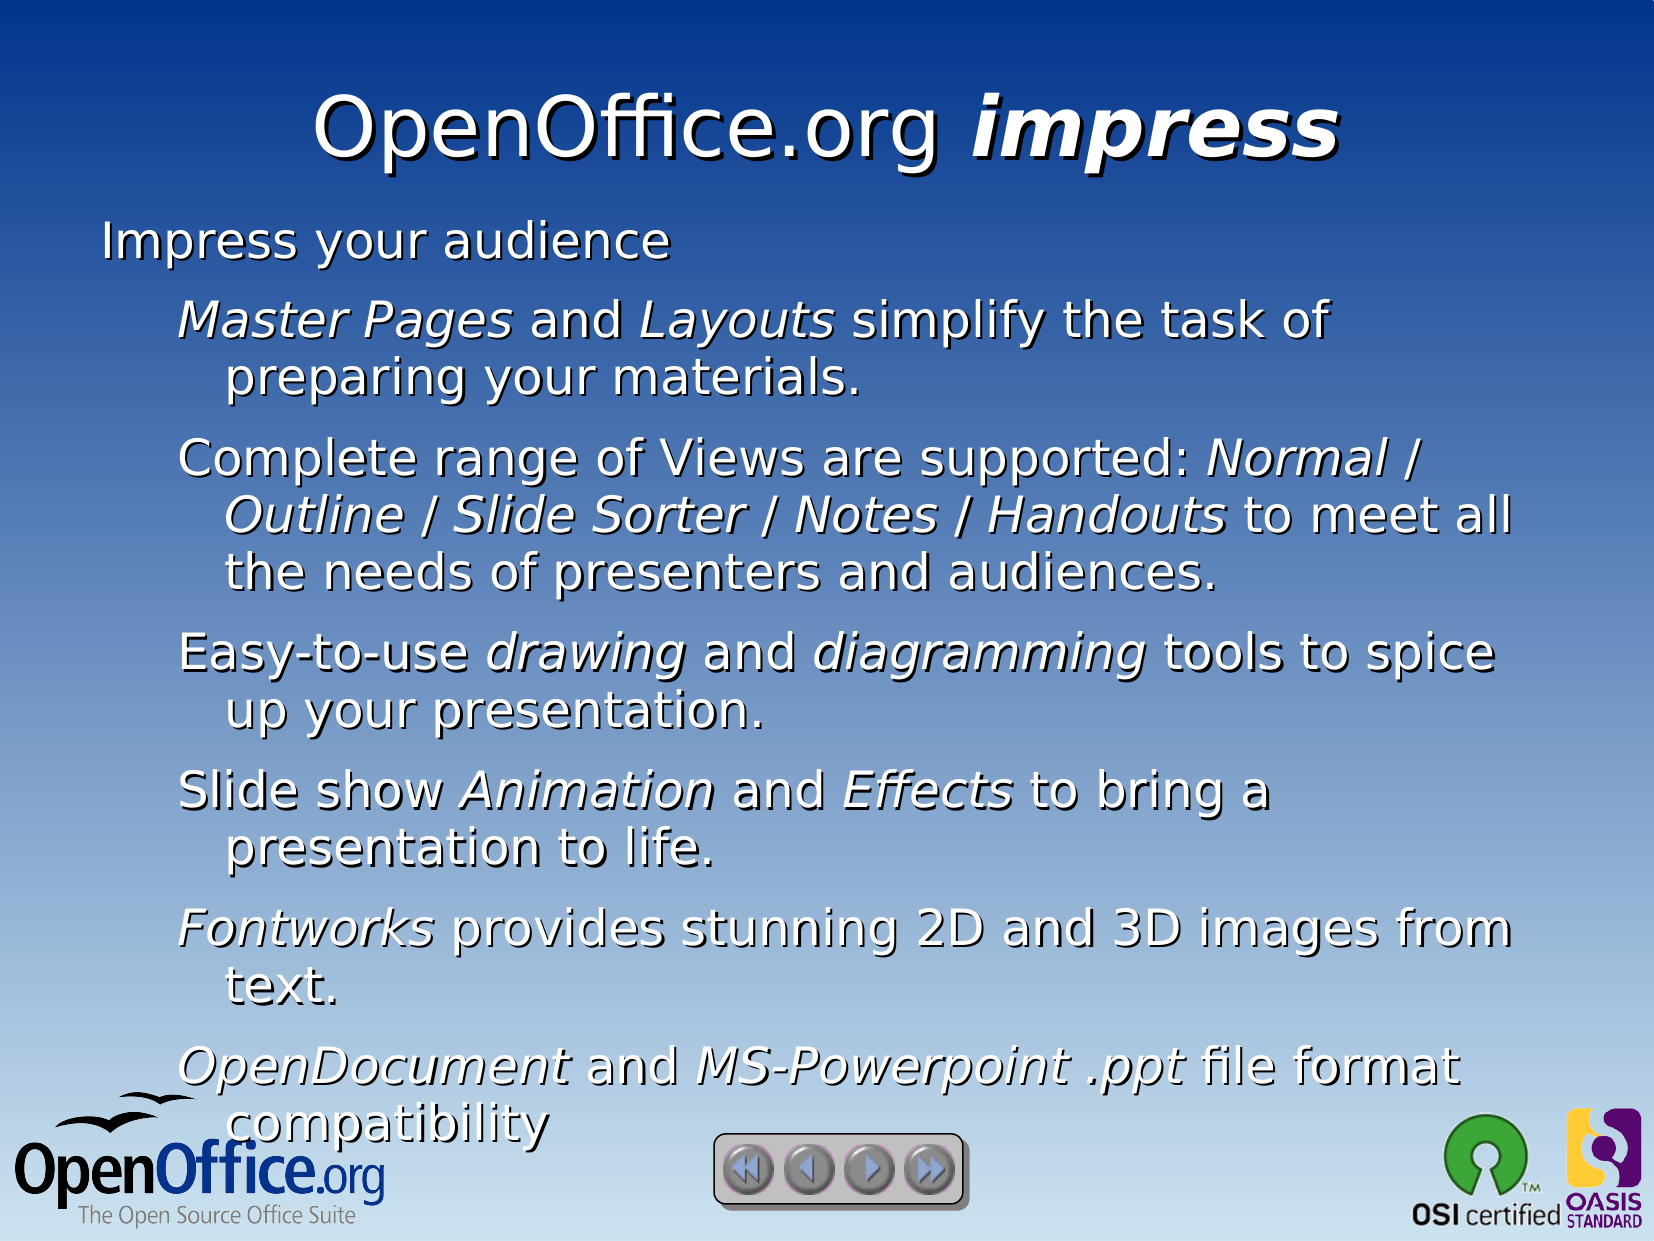

# OpenOffice.org impress
Impress your audience
Master Pages and Layouts simplify the task of preparing your materials.
Complete range of Views are supported: Normal / Outline / Slide Sorter / Notes / Handouts to meet all the needs of presenters and audiences.
Easy-to-use drawing and diagramming tools to spice up your presentation.
Slide show Animation and Effects to bring a presentation to life.
Fontworks provides stunning 2D and 3D images from text.
OpenDocument and MS-Powerpoint .ppt file format compatibility